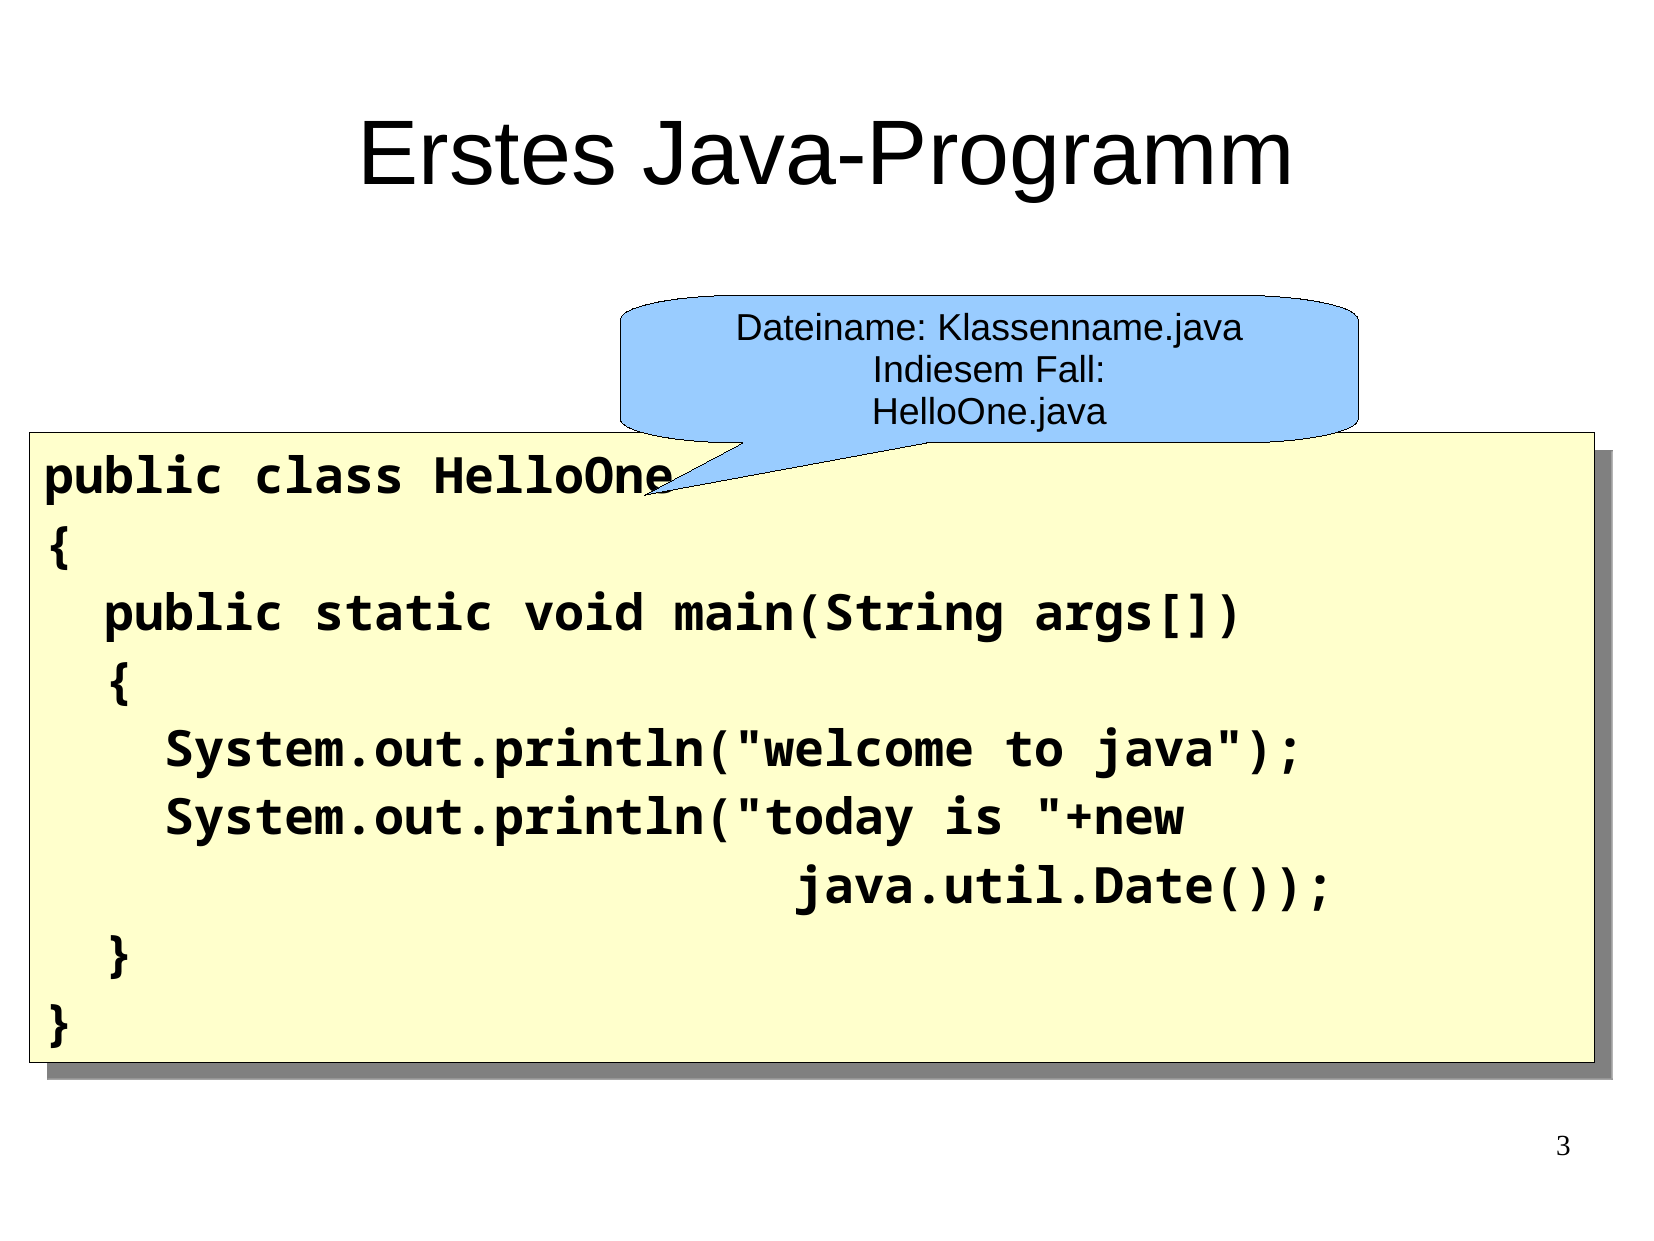

# Erstes Java-Programm
Dateiname: Klassenname.java
Indiesem Fall:
HelloOne.java
public class HelloOne
{
 public static void main(String args[])
 {
 System.out.println("welcome to java");
 System.out.println("today is "+new
 java.util.Date());
 }
}
3